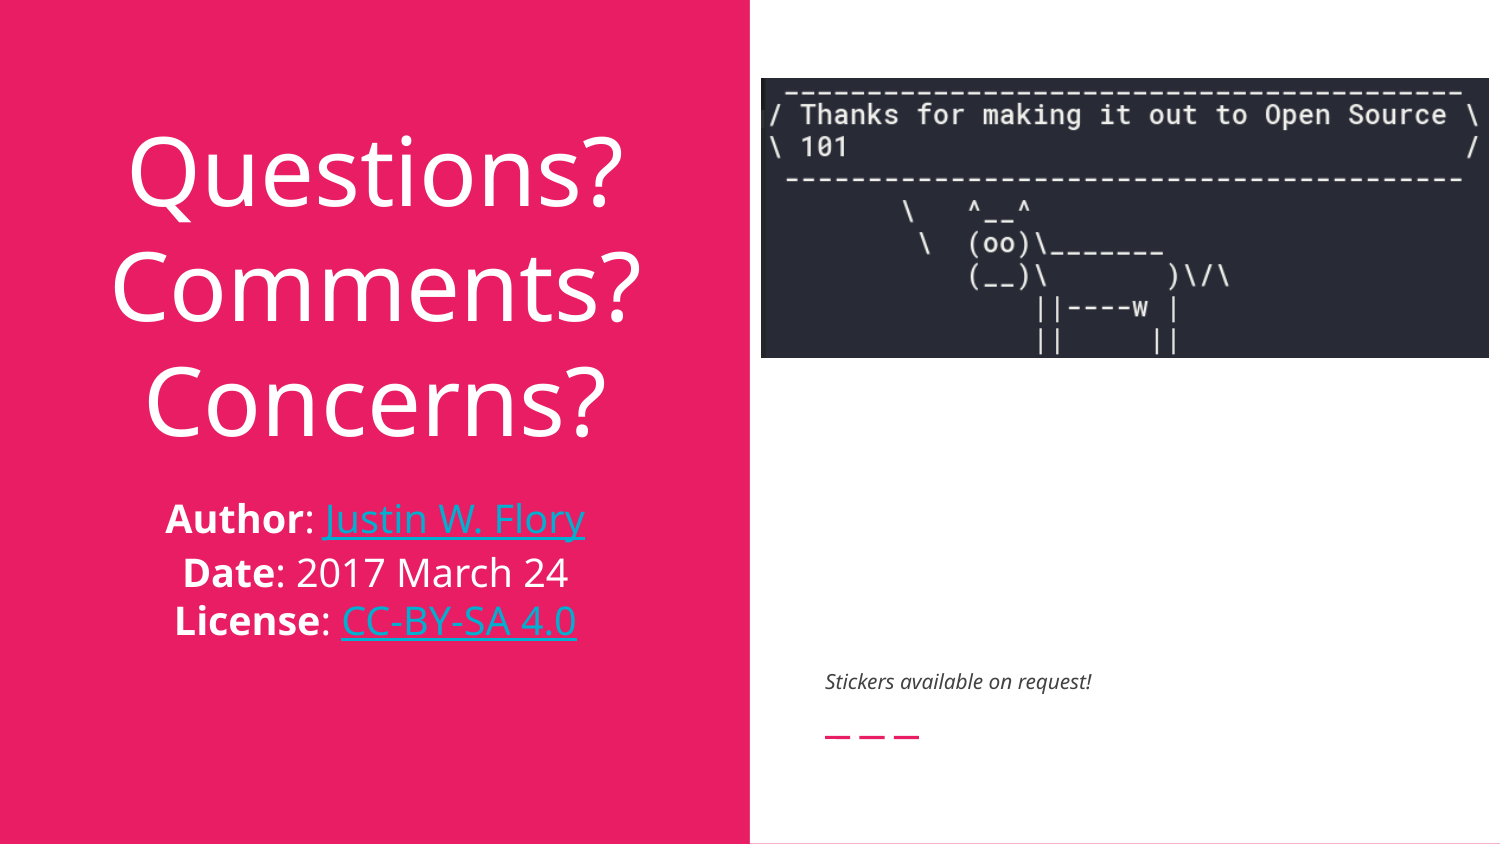

Stickers available on request!
# Questions? Comments? Concerns?
Author: Justin W. Flory
Date: 2017 March 24
License: CC-BY-SA 4.0